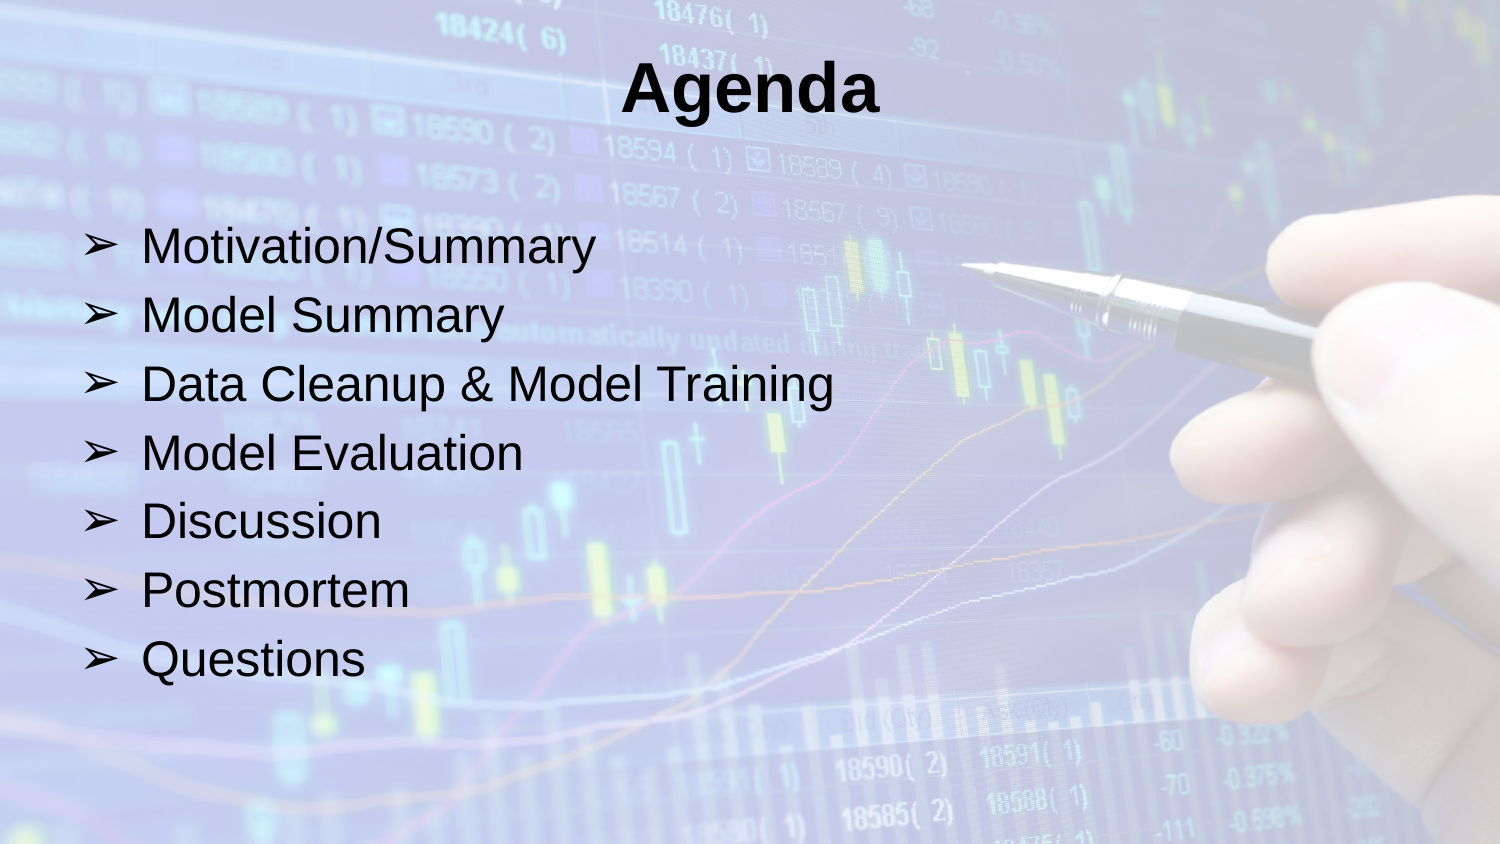

# Agenda
Motivation/Summary
Model Summary
Data Cleanup & Model Training
Model Evaluation
Discussion
Postmortem
Questions